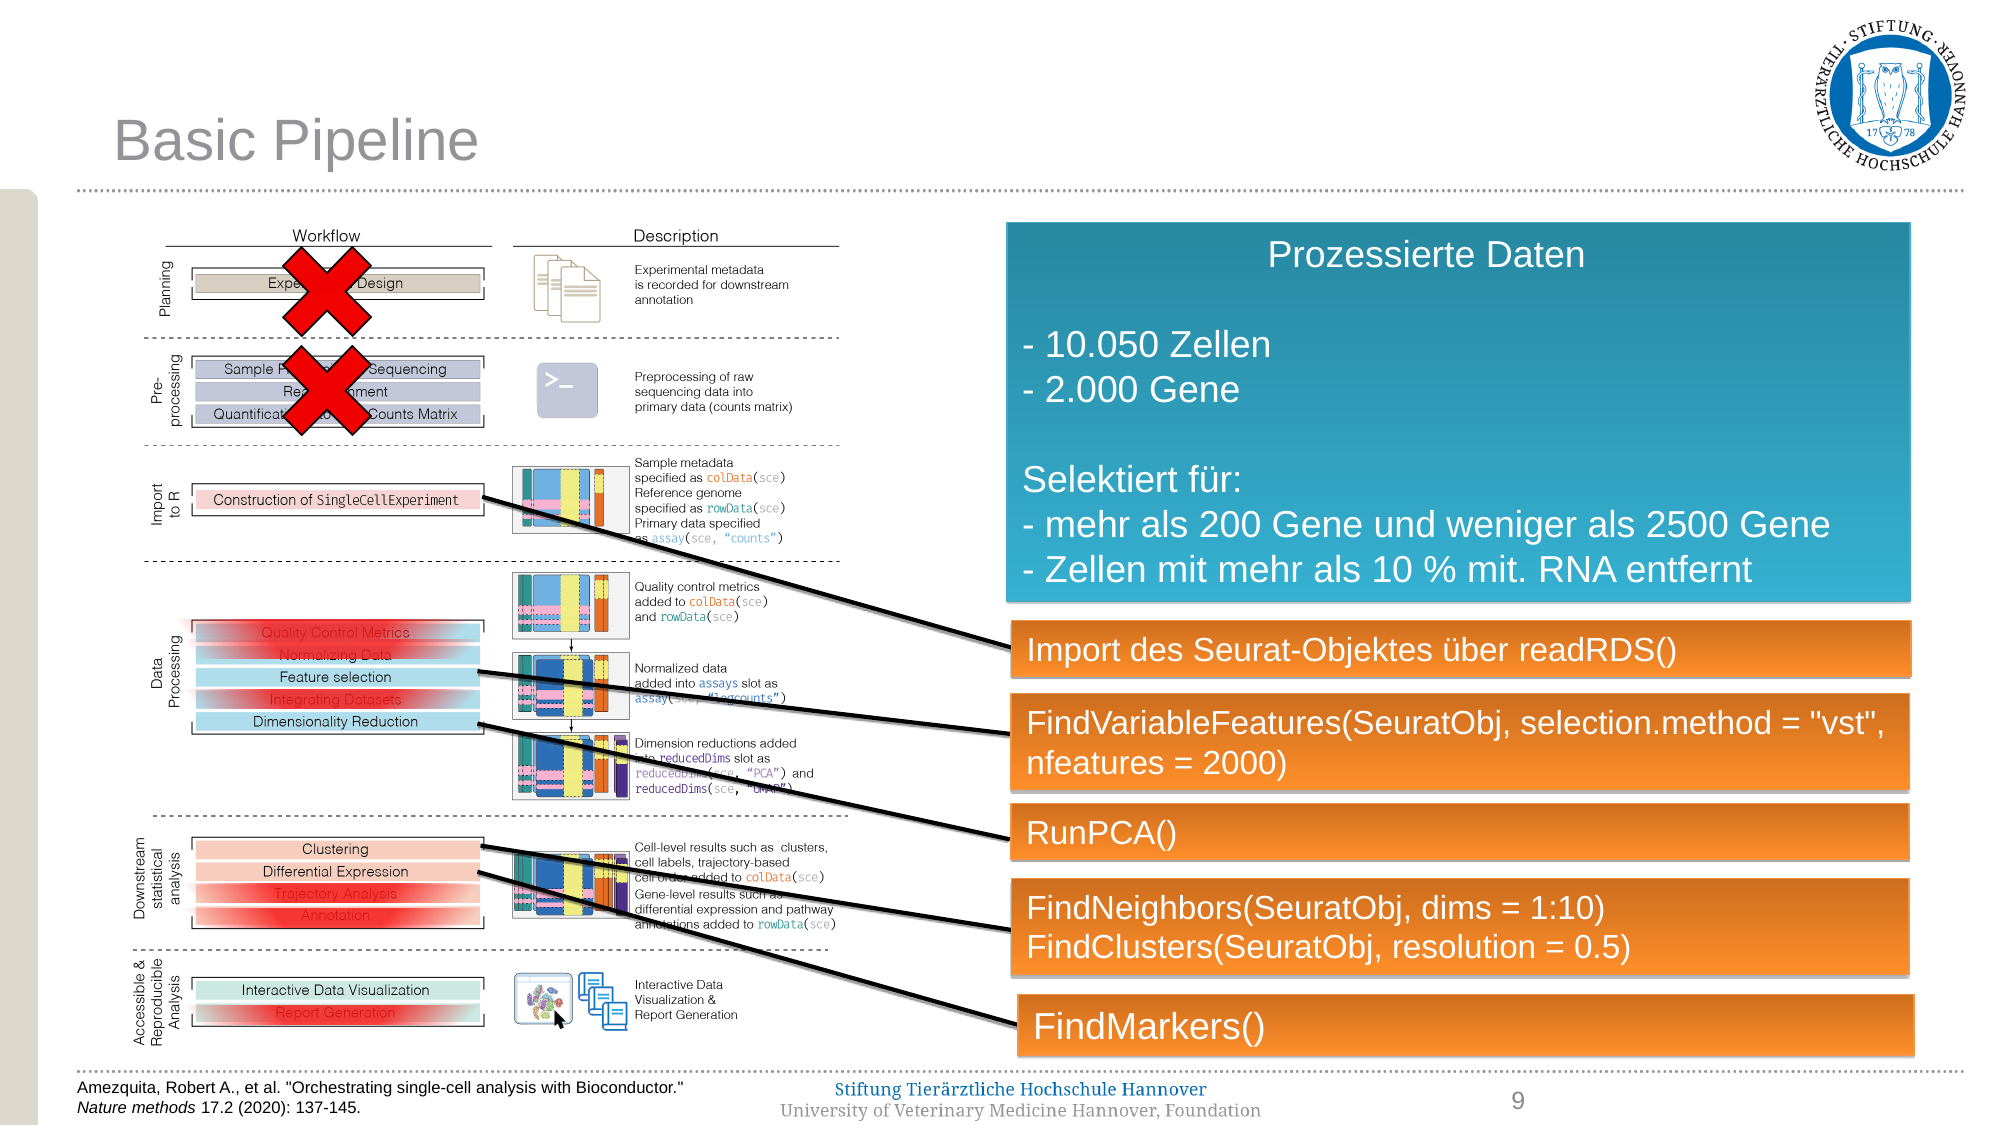

# Basic Pipeline
Prozessierte Daten
- 10.050 Zellen
- 2.000 Gene
Selektiert für:
- mehr als 200 Gene und weniger als 2500 Gene
- Zellen mit mehr als 10 % mit. RNA entfernt
Import des Seurat-Objektes über readRDS()
FindVariableFeatures(SeuratObj, selection.method = "vst", nfeatures = 2000)
RunPCA()
FindNeighbors(SeuratObj, dims = 1:10) FindClusters(SeuratObj, resolution = 0.5)
FindMarkers()
Amezquita, Robert A., et al. "Orchestrating single-cell analysis with Bioconductor."
Nature methods 17.2 (2020): 137-145.